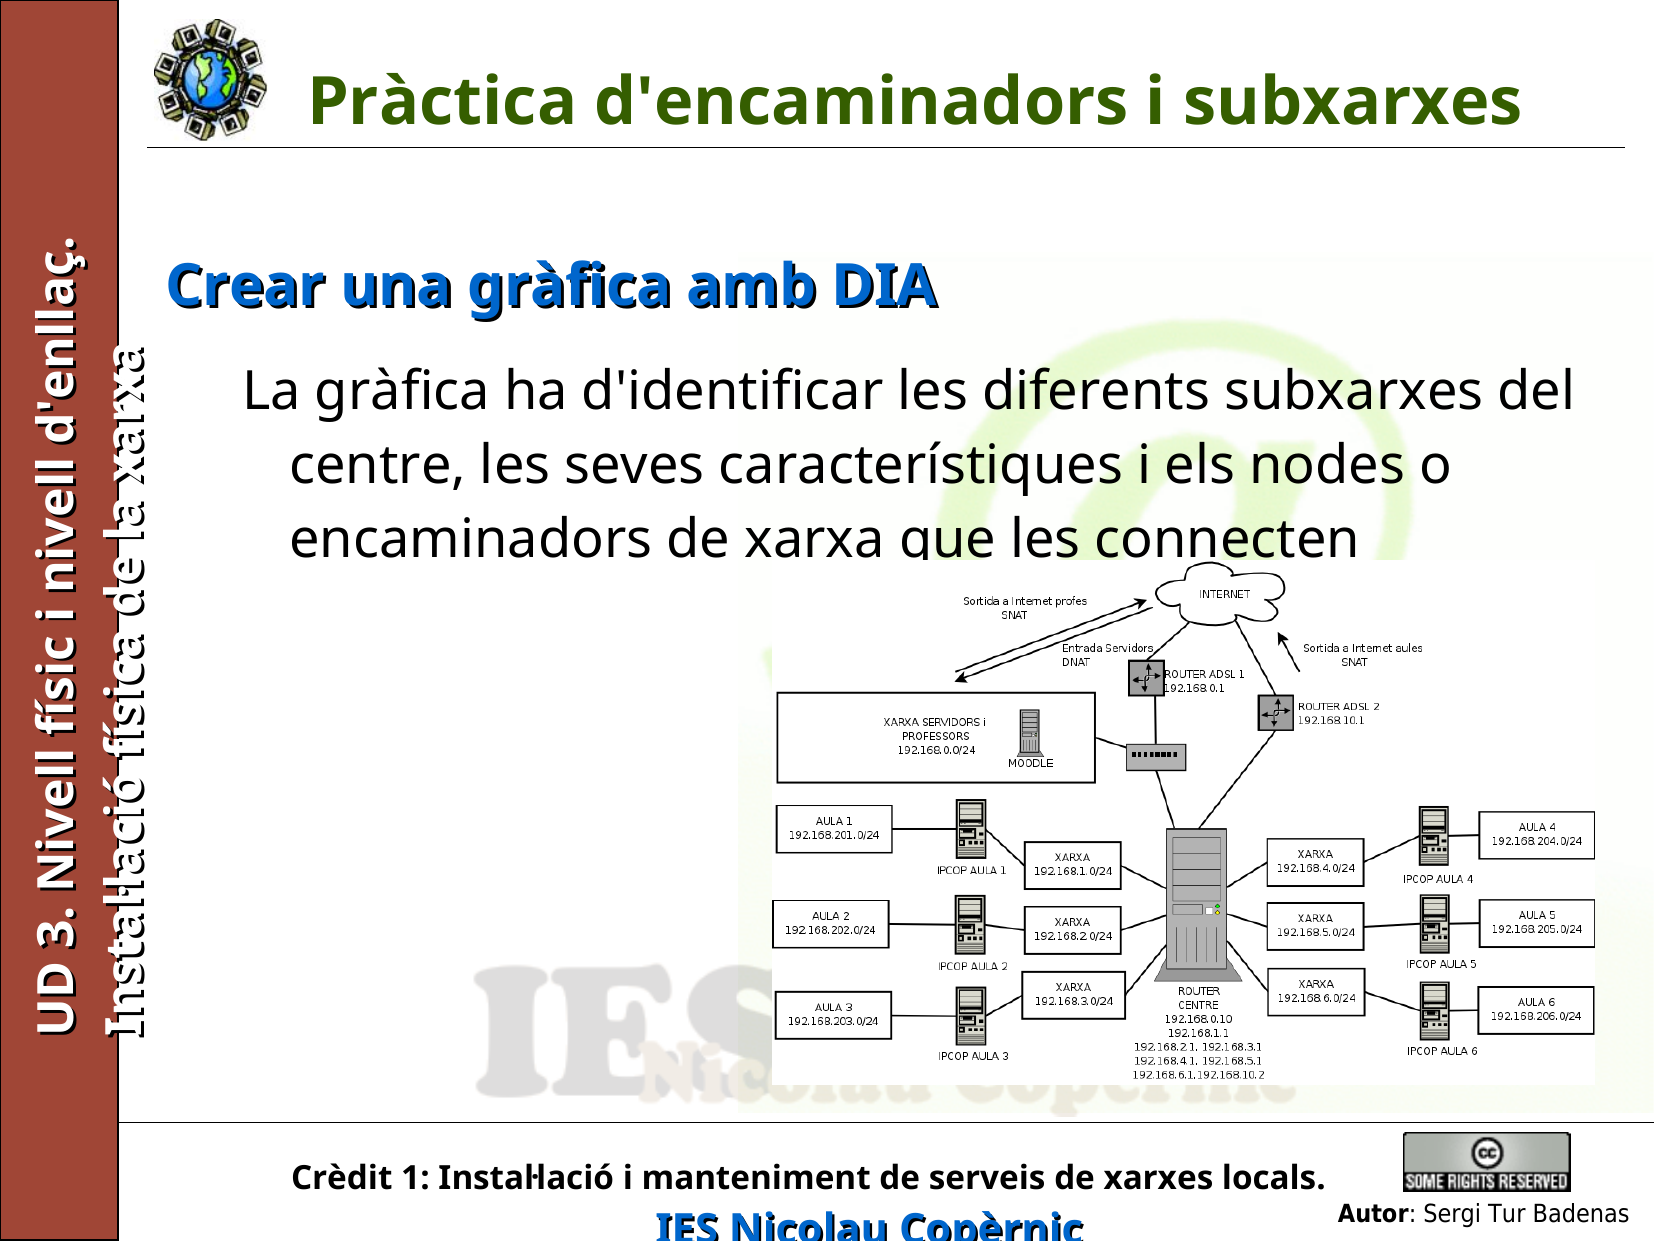

# Pràctica d'encaminadors i subxarxes
Crear una gràfica amb DIA
La gràfica ha d'identificar les diferents subxarxes del centre, les seves característiques i els nodes o encaminadors de xarxa que les connecten